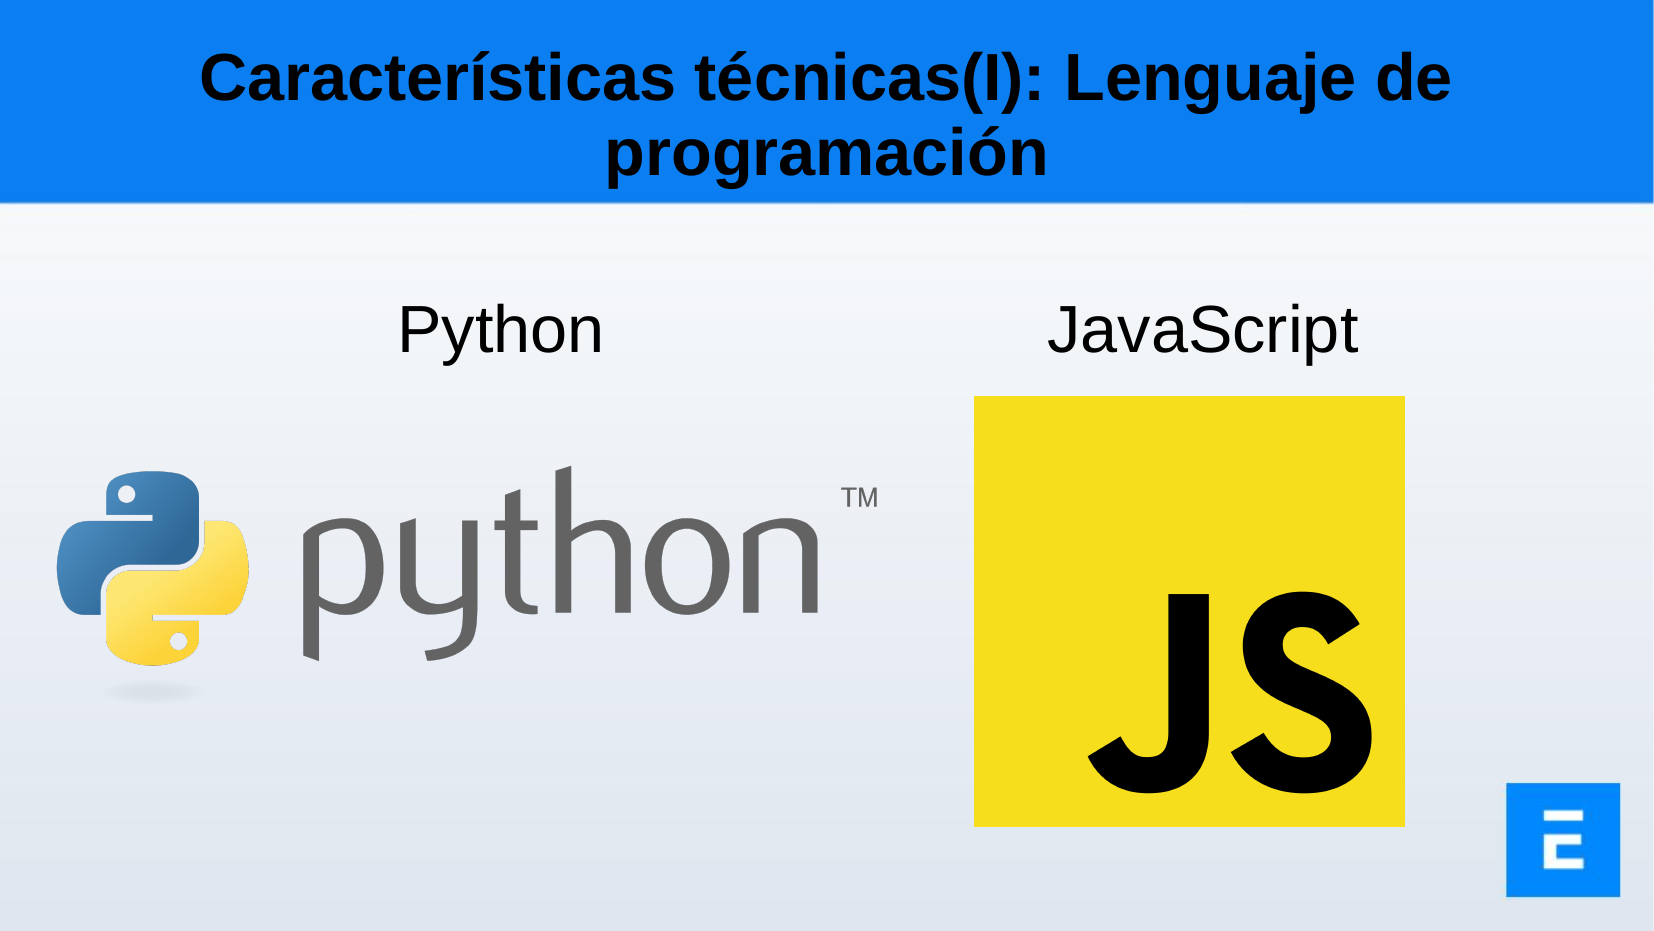

# Características técnicas(I): Lenguaje de programación
 Python JavaScript